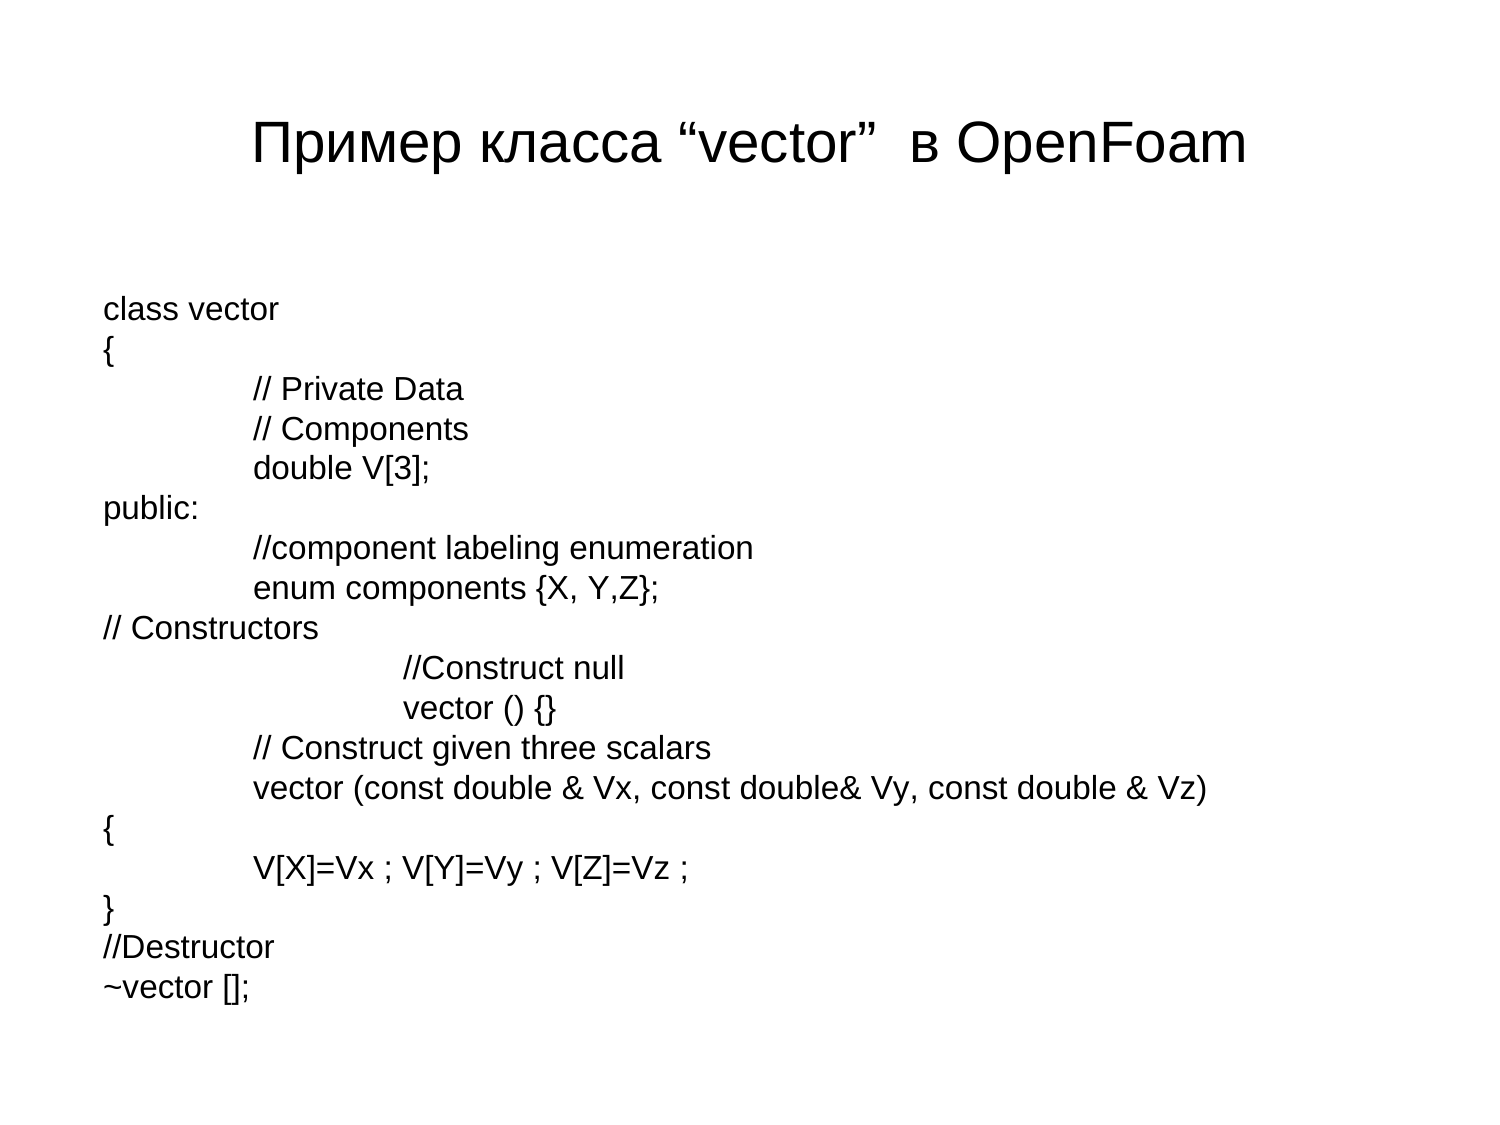

# Пример класса “vector” в OpenFoam
class vector
{
	// Private Data
	// Components
	double V[3];
public:
	//component labeling enumeration
	enum components {X, Y,Z};
// Constructors
		//Construct null
		vector () {}
	// Construct given three scalars
	vector (const double & Vx, const double& Vy, const double & Vz)
{
	V[X]=Vx ; V[Y]=Vy ; V[Z]=Vz ;
}
//Destructor
~vector [];